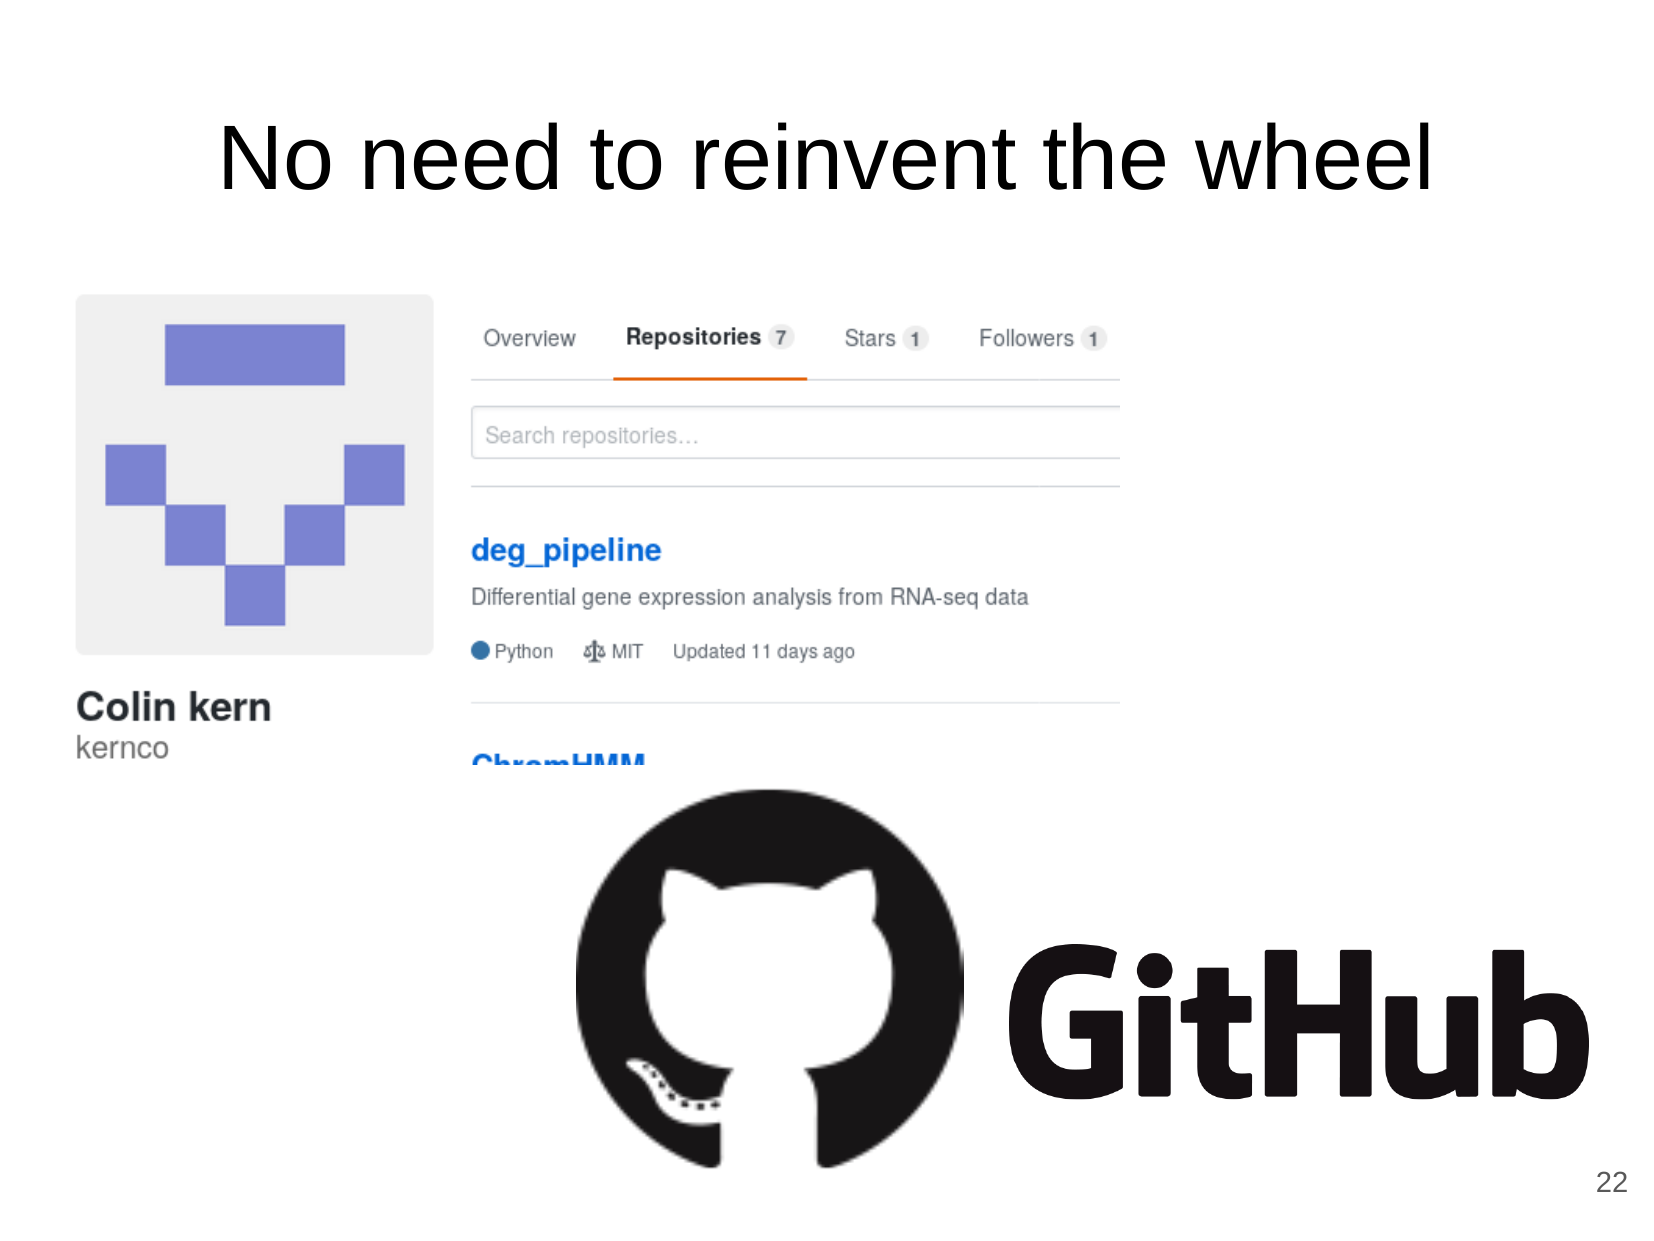

# No need to reinvent the wheel